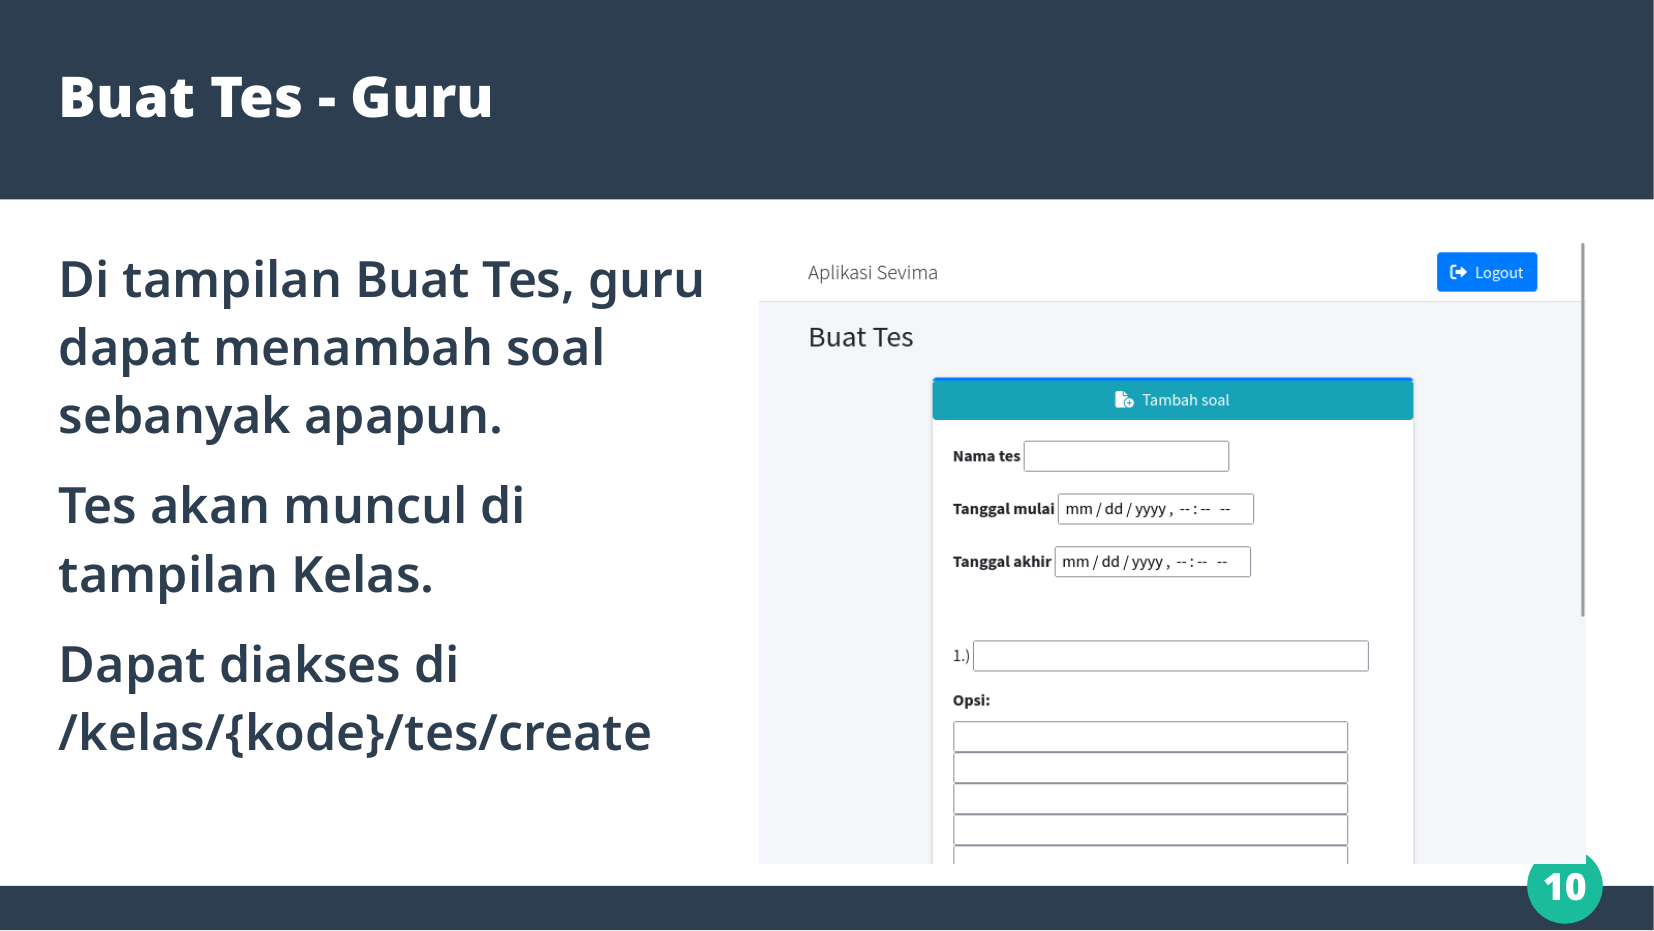

# Buat Tes - Guru
Di tampilan Buat Tes, guru dapat menambah soal sebanyak apapun.
Tes akan muncul di tampilan Kelas.
Dapat diakses di /kelas/{kode}/tes/create